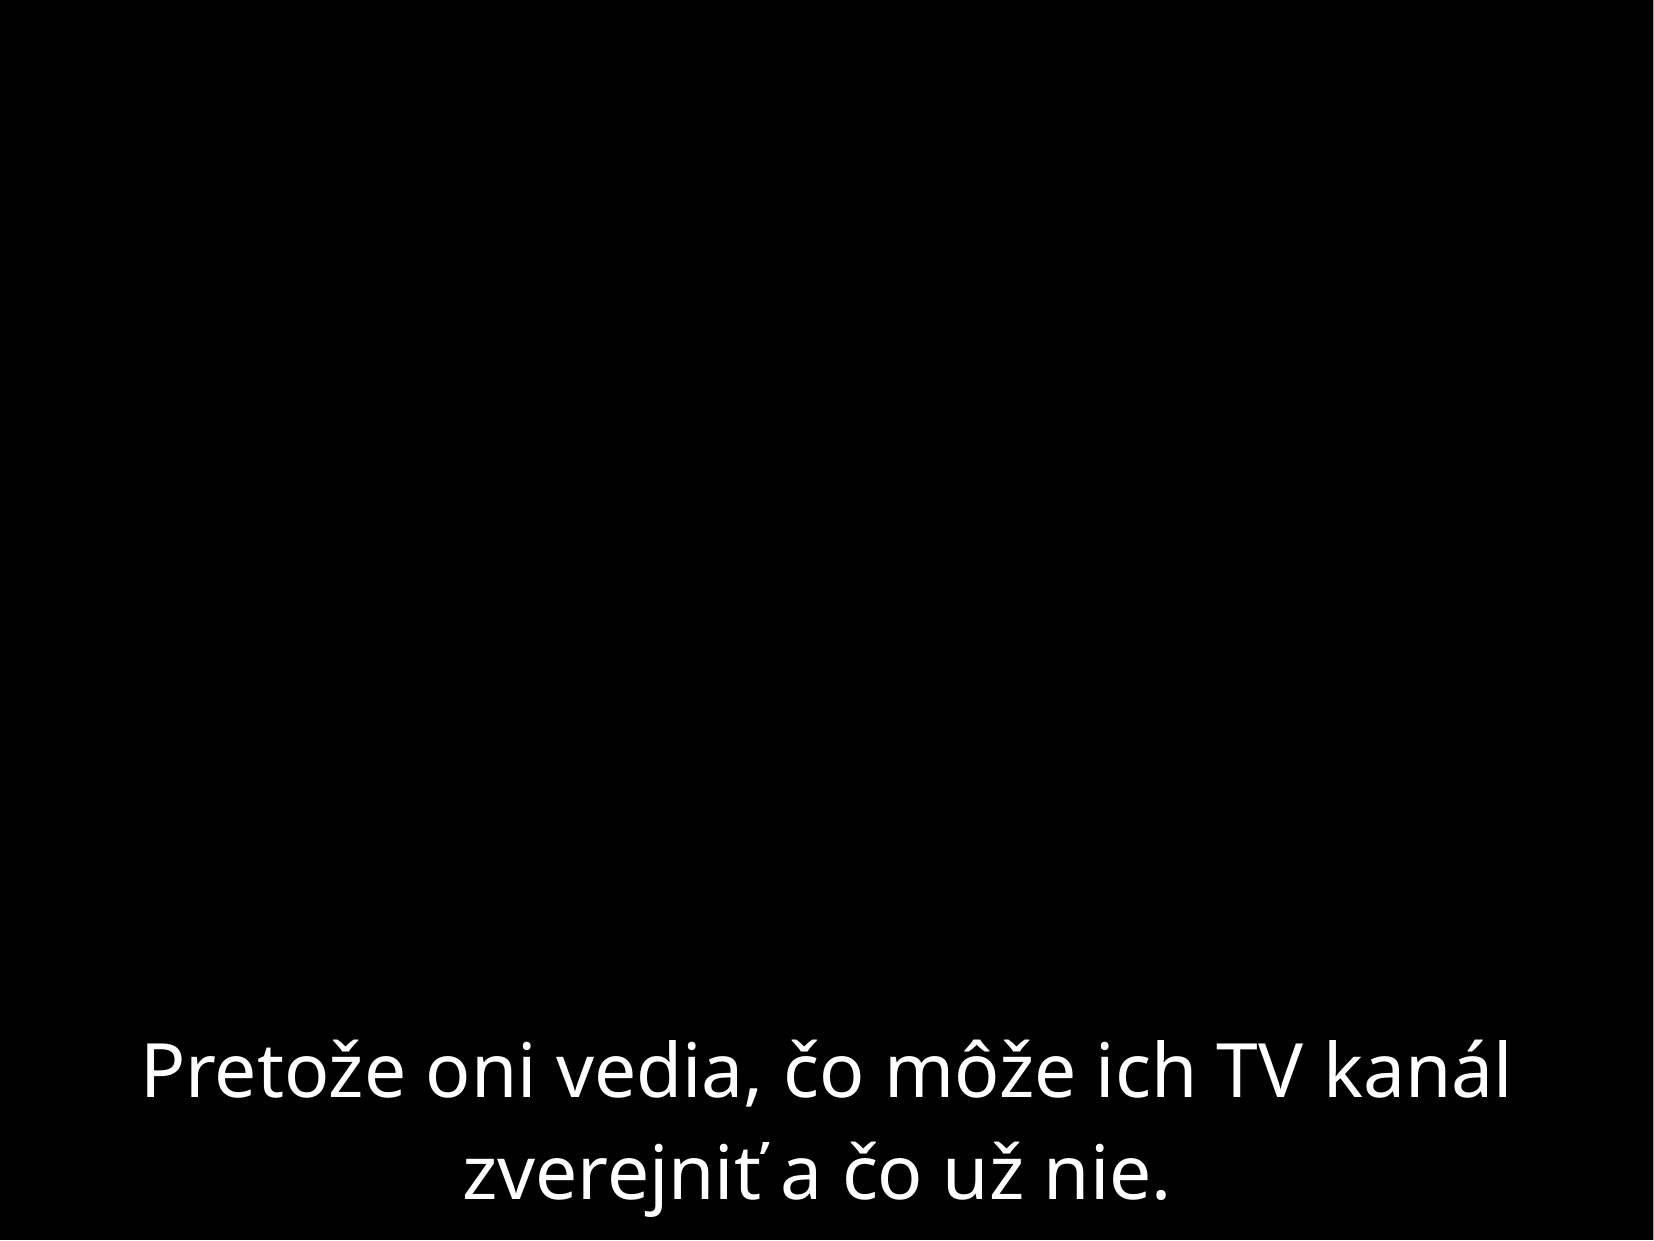

# Pretože oni vedia, čo môže ich TV kanál zverejniť a čo už nie.